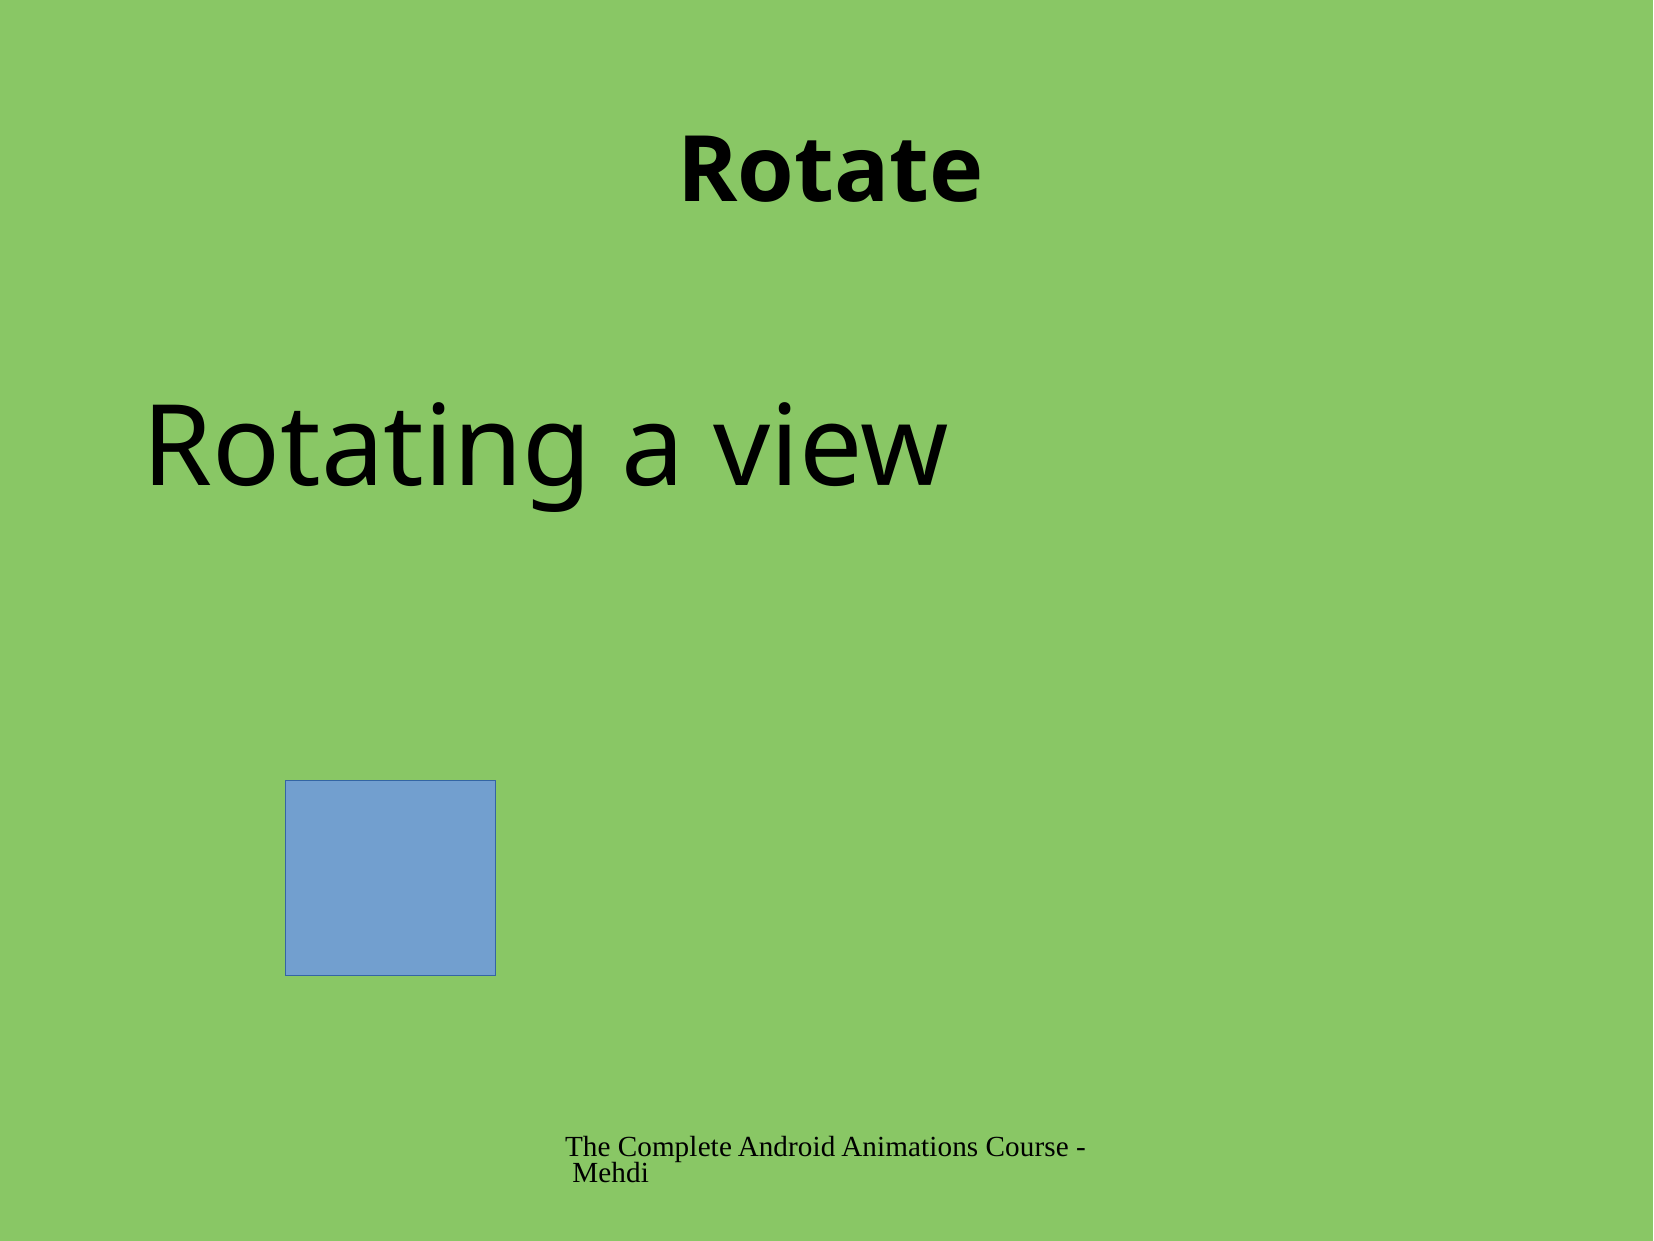

# Rotate
 Rotating a view
The Complete Android Animations Course - Mehdi